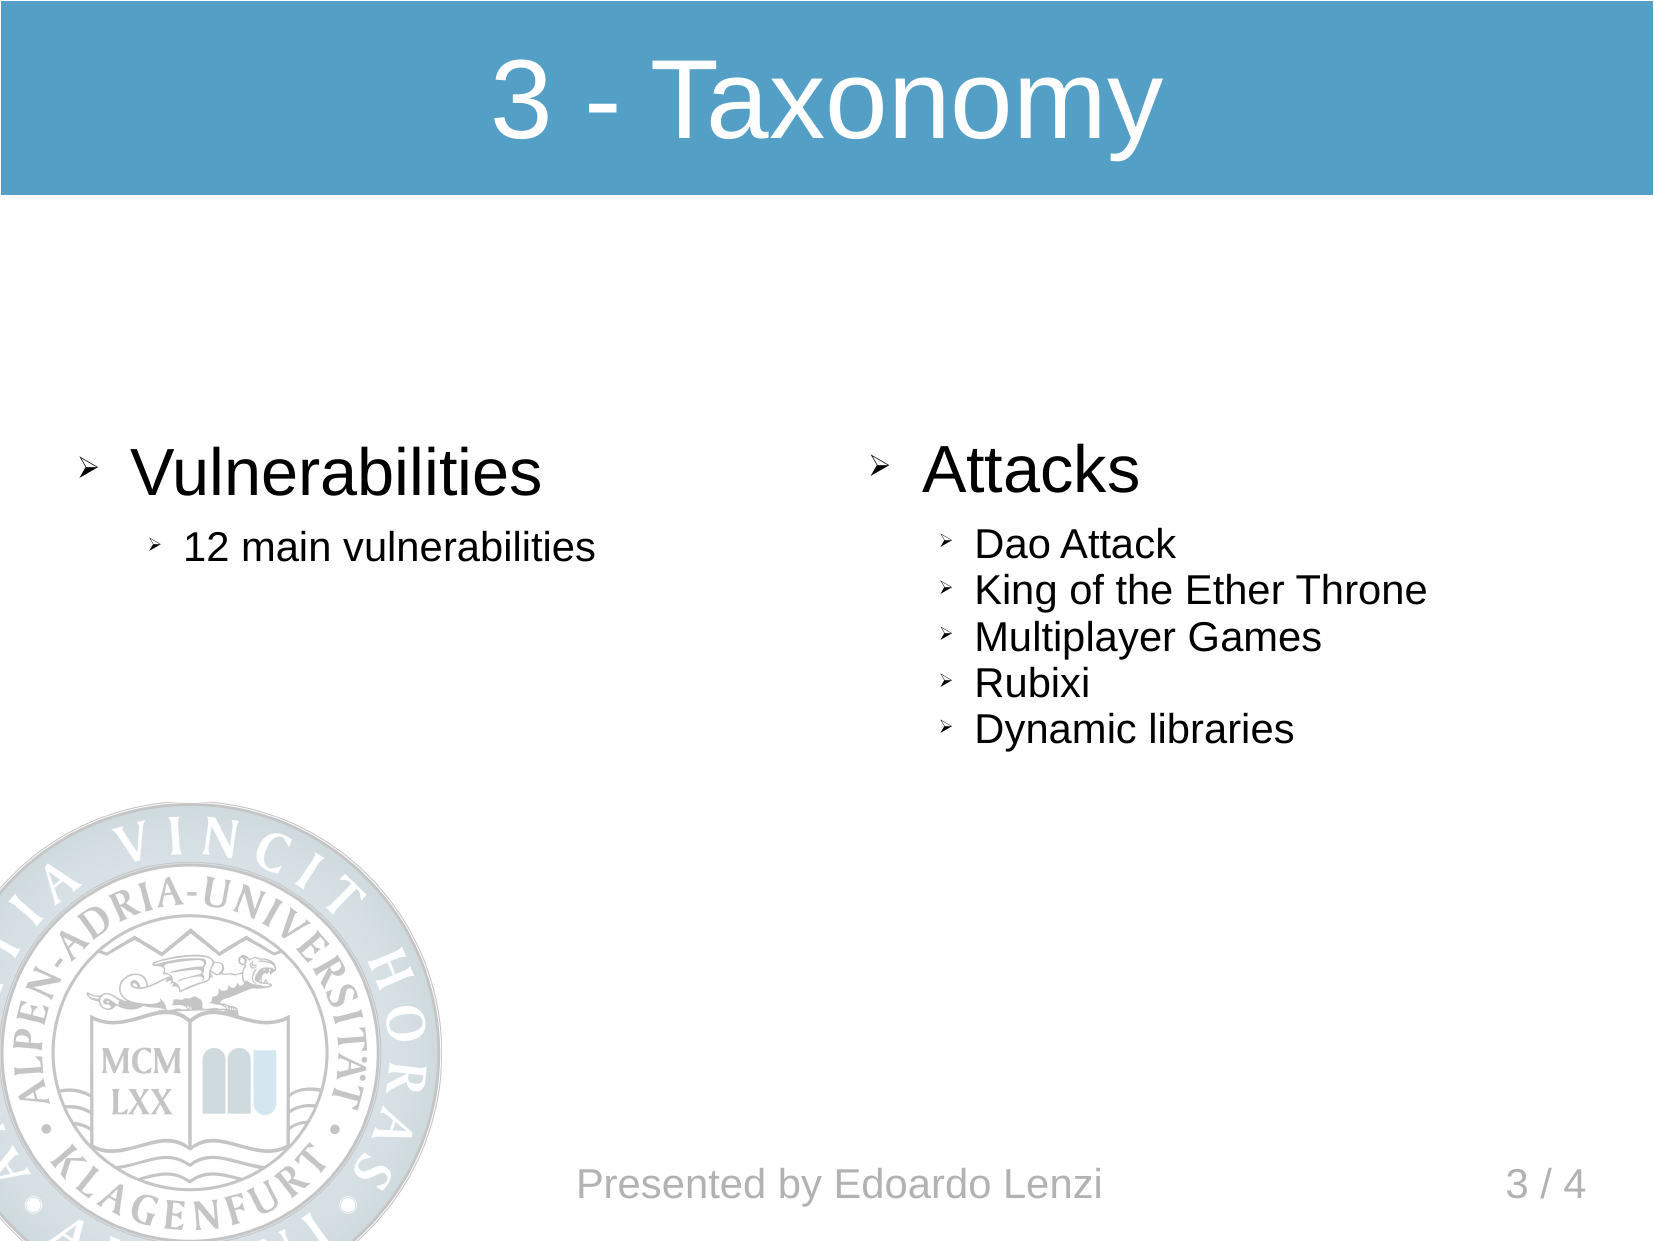

3 - Taxonomy
 Vulnerabilities
12 main vulnerabilities
 Attacks
Dao Attack
King of the Ether Throne
Multiplayer Games
Rubixi
Dynamic libraries
# Presented by Edoardo Lenzi 3 / 4